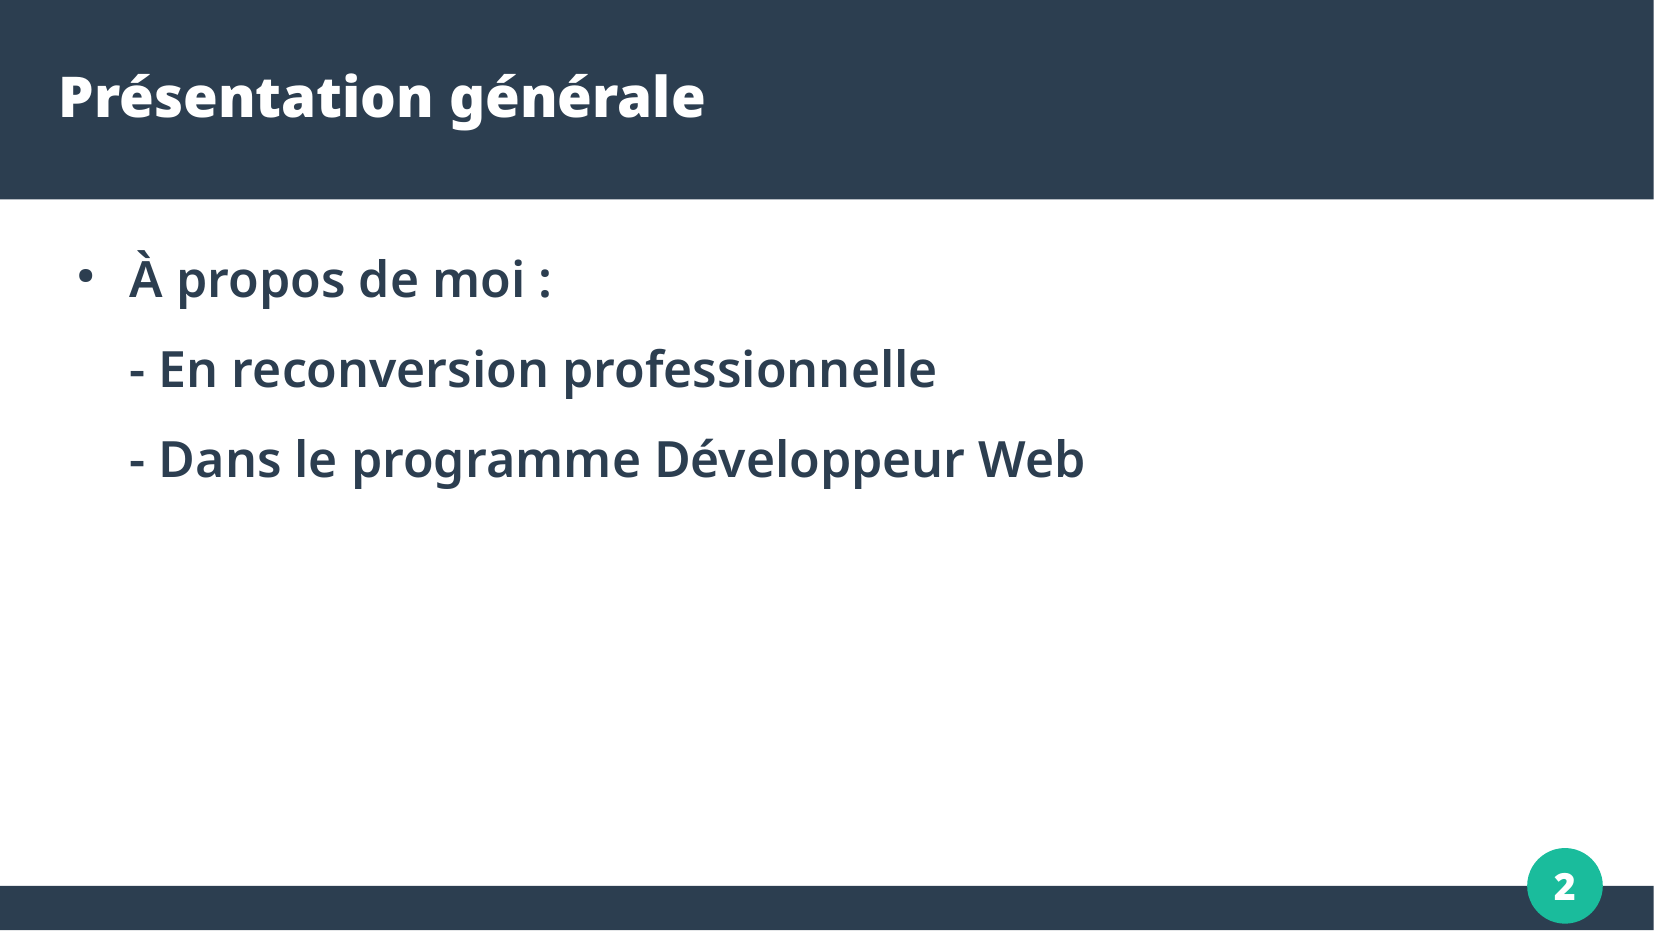

# Présentation générale
À propos de moi :
- En reconversion professionnelle
- Dans le programme Développeur Web